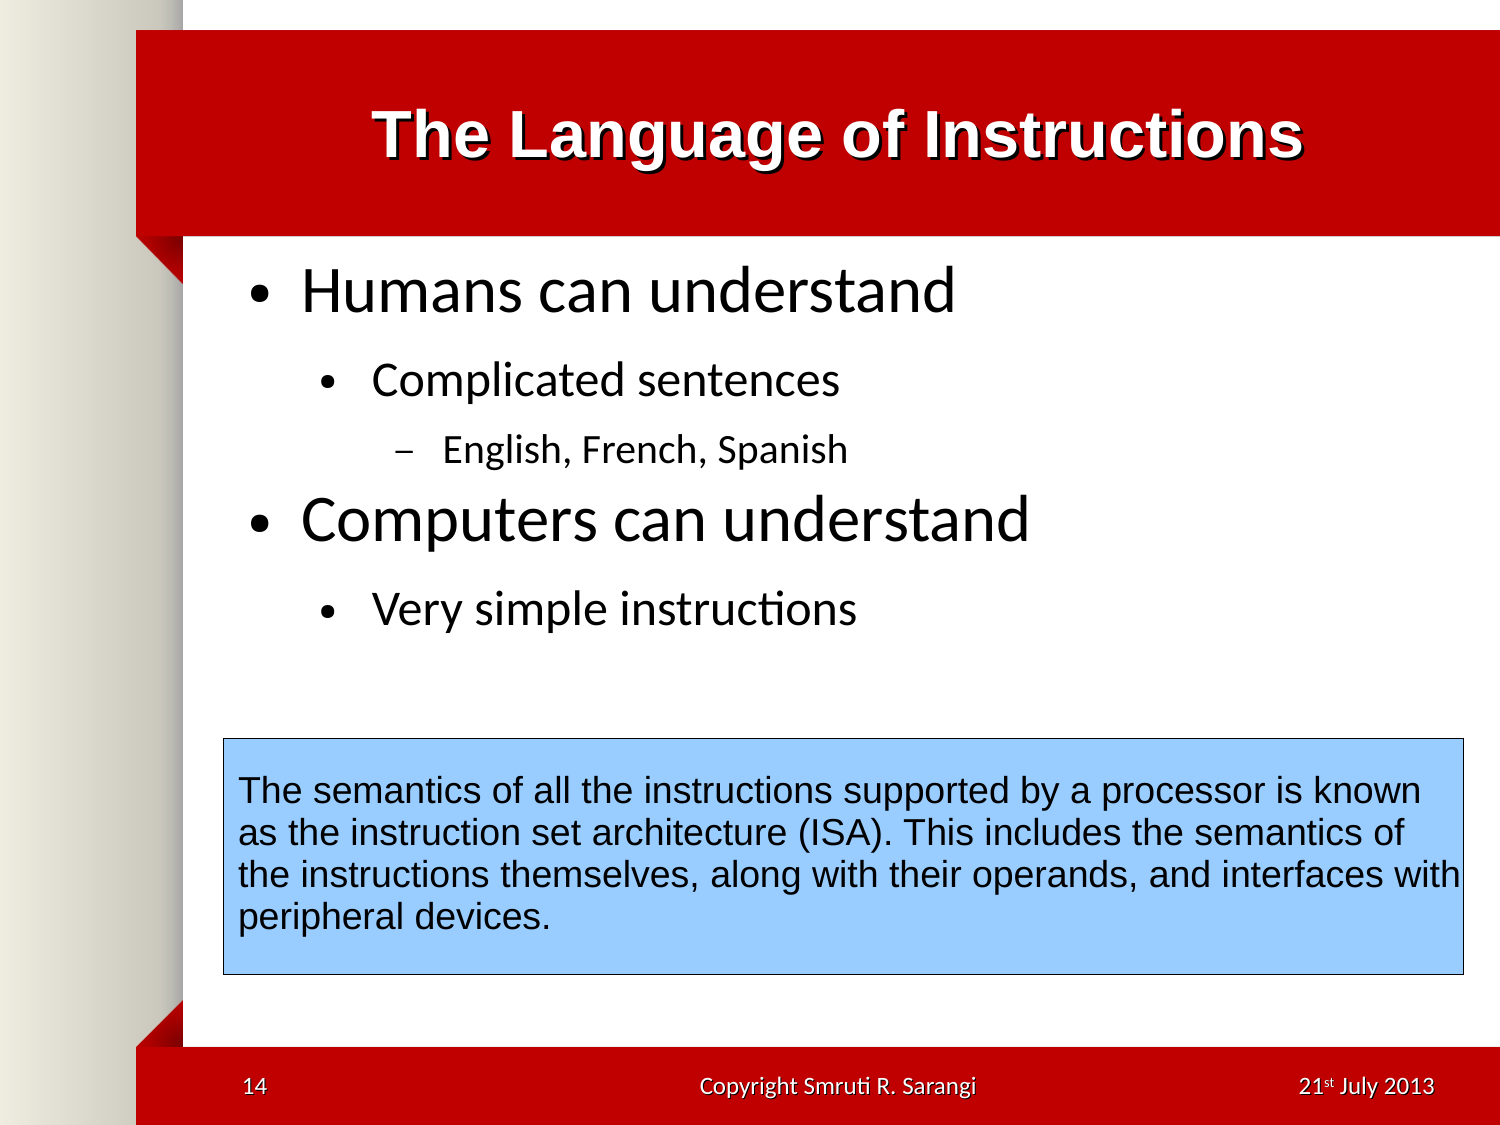

# The Language of Instructions
Humans can understand
Complicated sentences
English, French, Spanish
Computers can understand
Very simple instructions
The semantics of all the instructions supported by a processor is known
as the instruction set architecture (ISA). This includes the semantics of
the instructions themselves, along with their operands, and interfaces with
peripheral devices.
14
Your date here